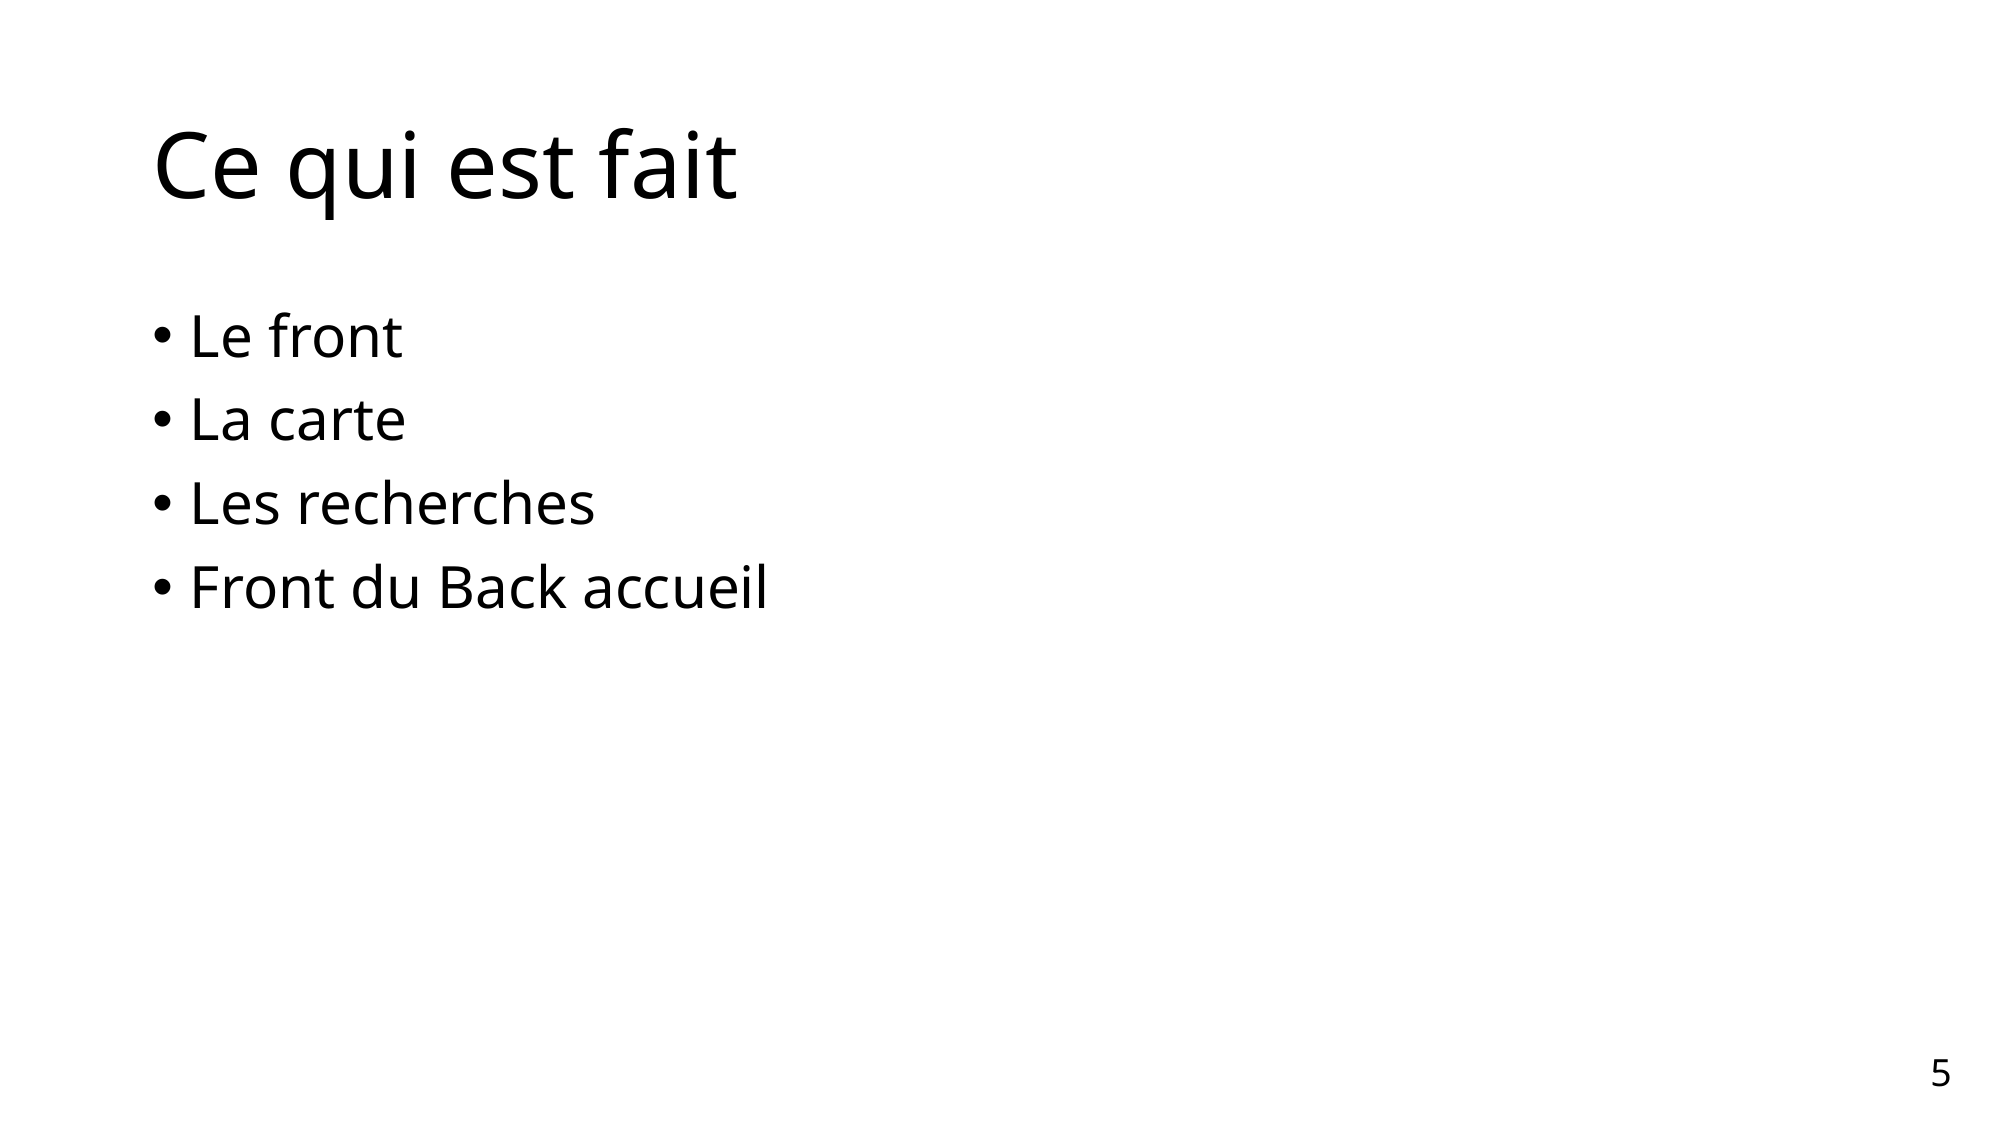

# Ce qui est fait
Le front
La carte
Les recherches
Front du Back accueil
5